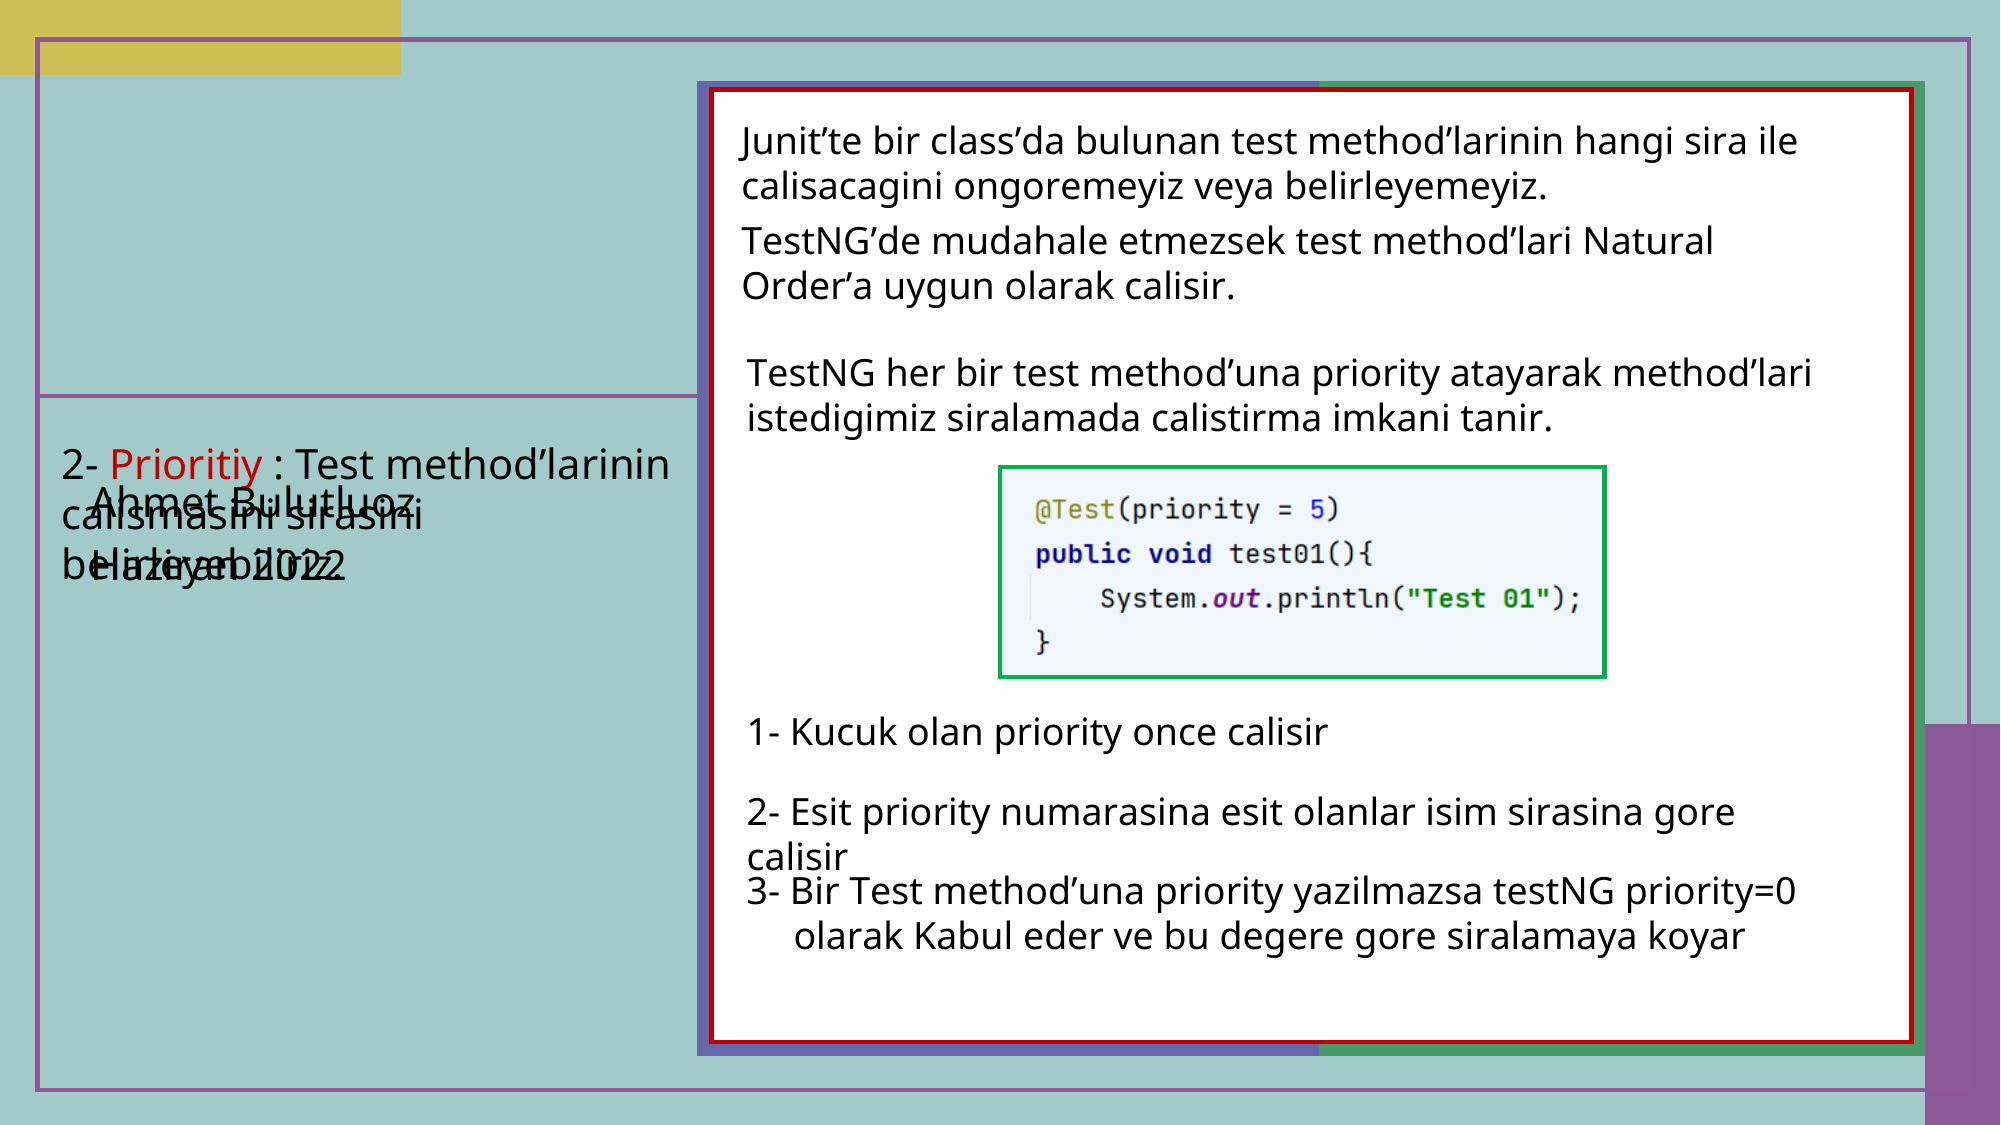

Junit’te bir class’da bulunan test method’larinin hangi sira ile calisacagini ongoremeyiz veya belirleyemeyiz.
# TestNg Avantajlari
TestNG’de mudahale etmezsek test method’lari Natural Order’a uygun olarak calisir.
TestNG her bir test method’una priority atayarak method’lari istedigimiz siralamada calistirma imkani tanir.
2- Prioritiy : Test method’larinin calismasini sirasini belirleyebiliriz.
Ahmet Bulutluoz Haziran 2022
1- Kucuk olan priority once calisir
2- Esit priority numarasina esit olanlar isim sirasina gore calisir
3- Bir Test method’una priority yazilmazsa testNG priority=0 olarak Kabul eder ve bu degere gore siralamaya koyar